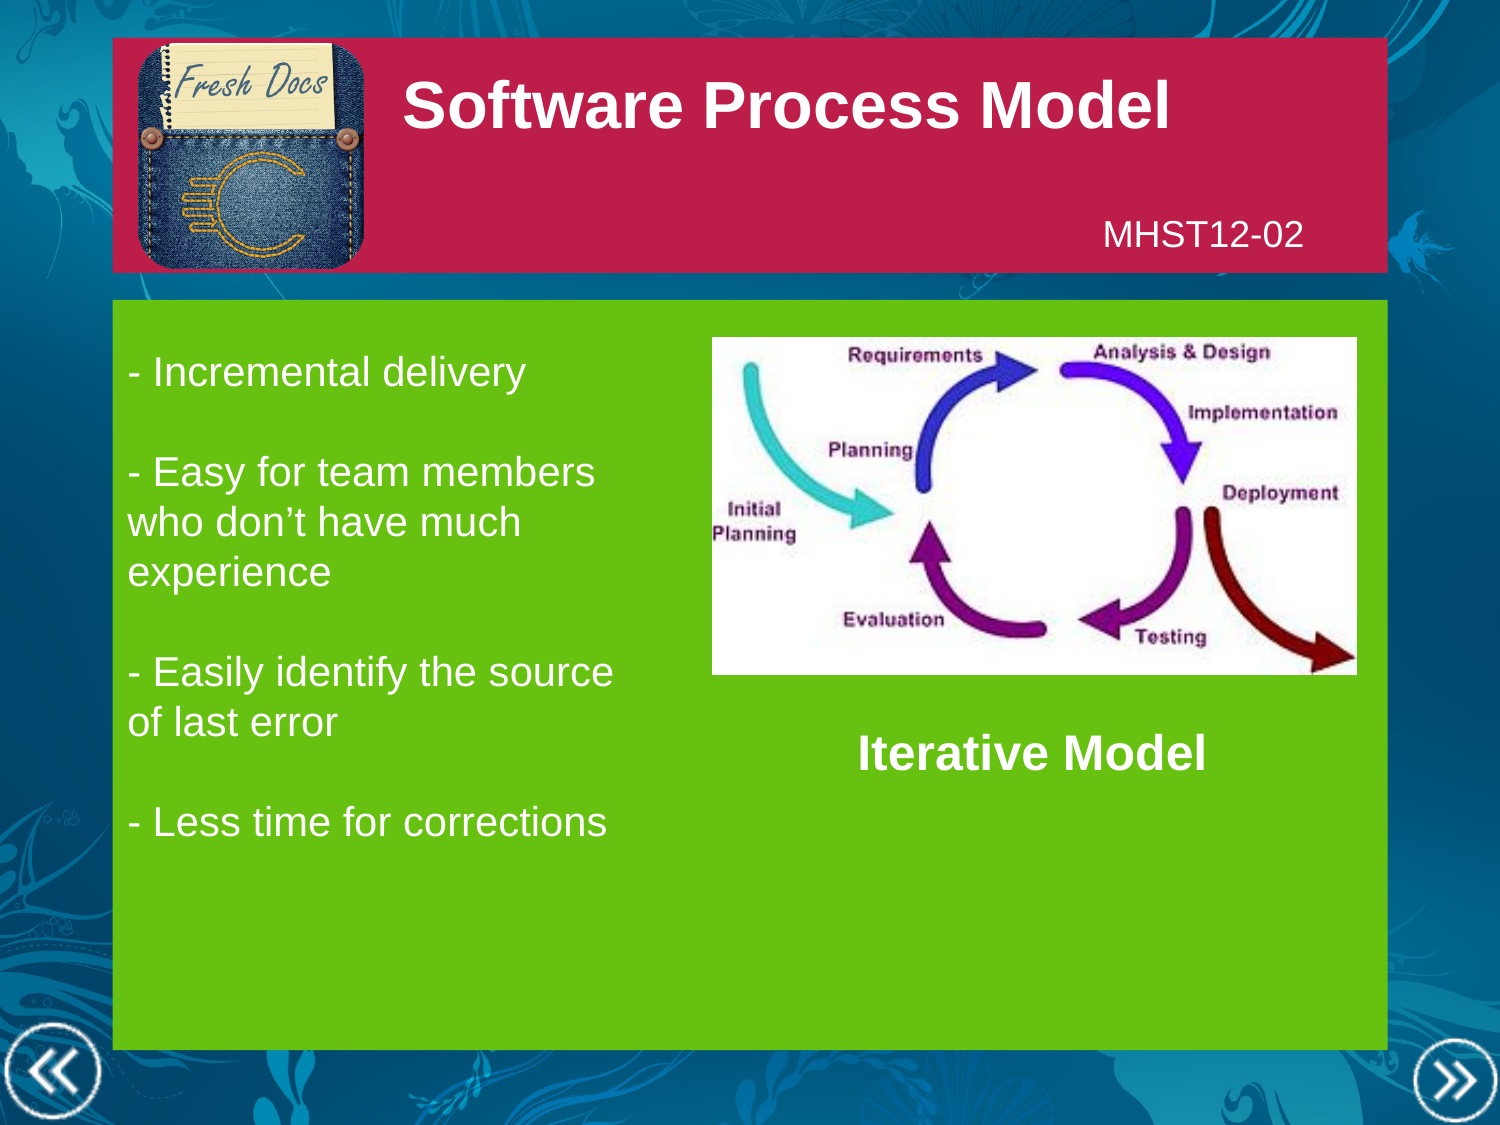

Software Process Model
MHST12-02
- Incremental delivery
- Easy for team members who don’t have much experience
- Easily identify the source of last error
- Less time for corrections
Iterative Model